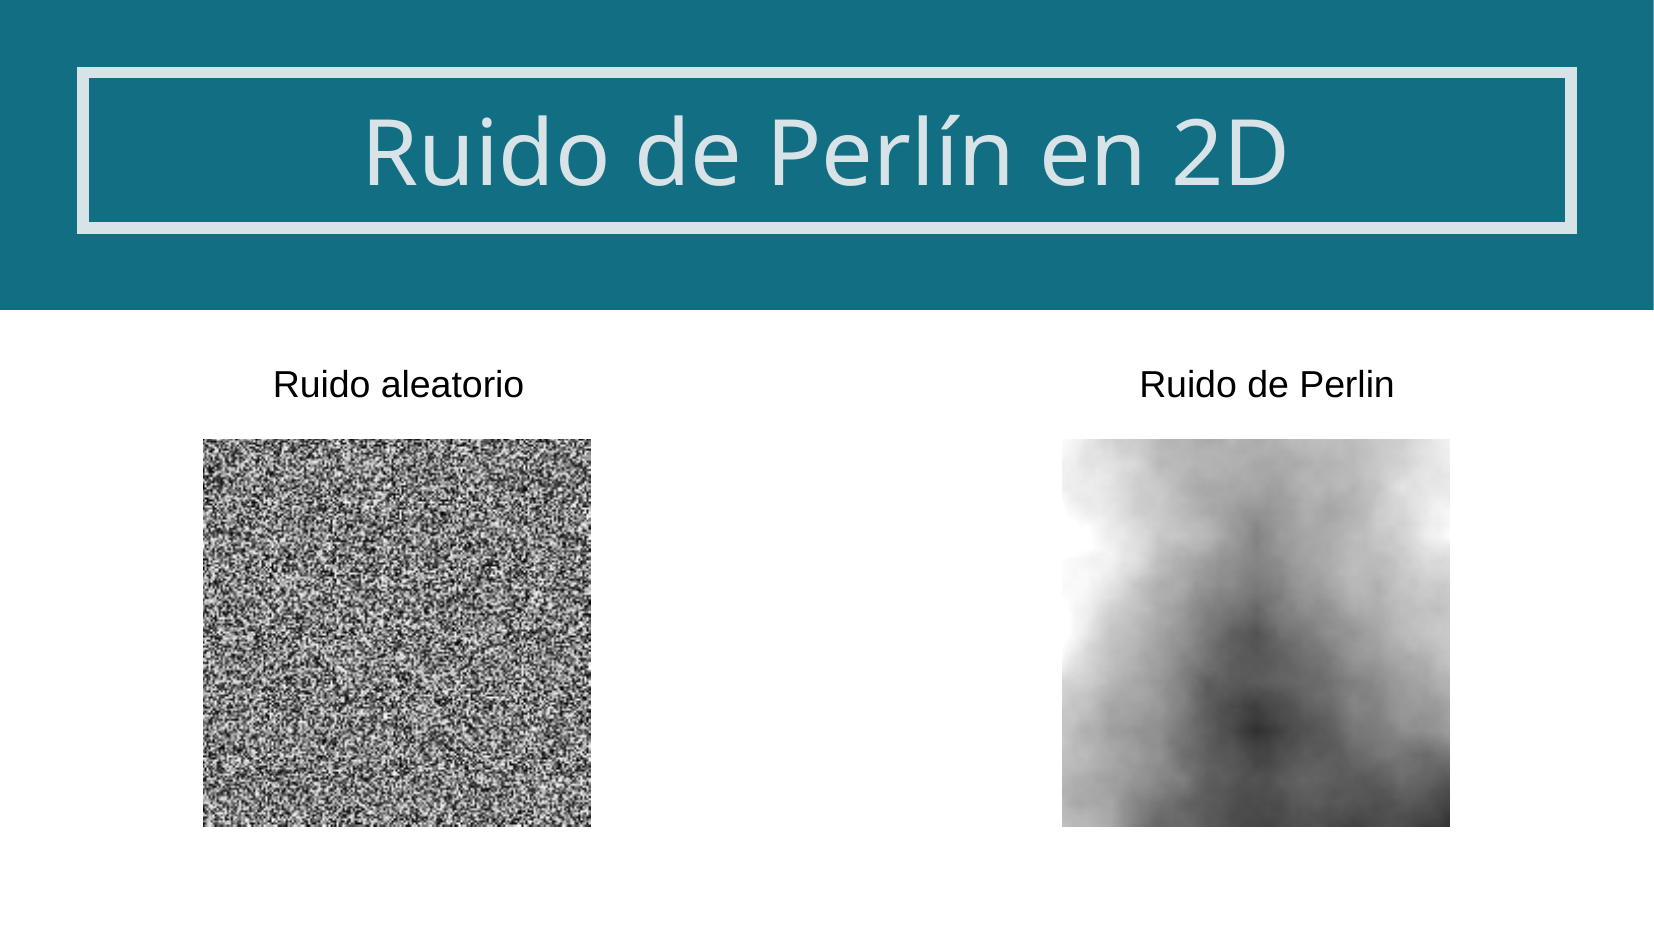

# Ruido de Perlín en 2D
Ruido aleatorio
Ruido de Perlin